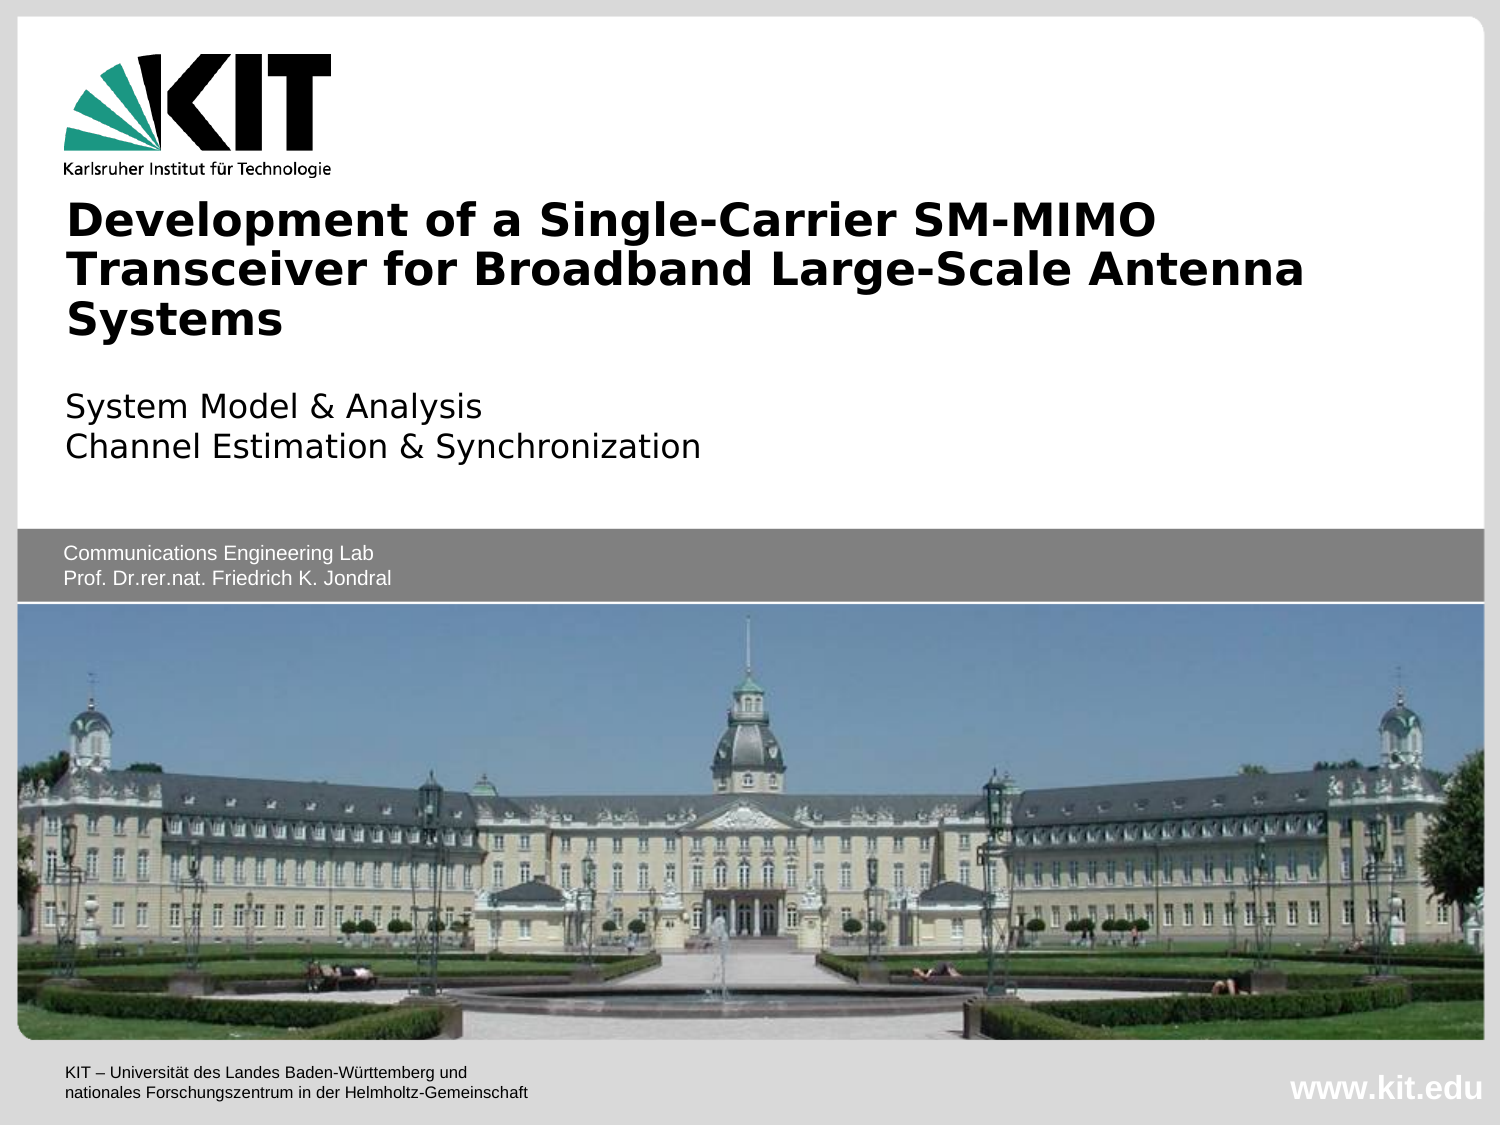

Development of a Single-Carrier SM-MIMO Transceiver for Broadband Large-Scale Antenna Systems
System Model & Analysis
Channel Estimation & Synchronization